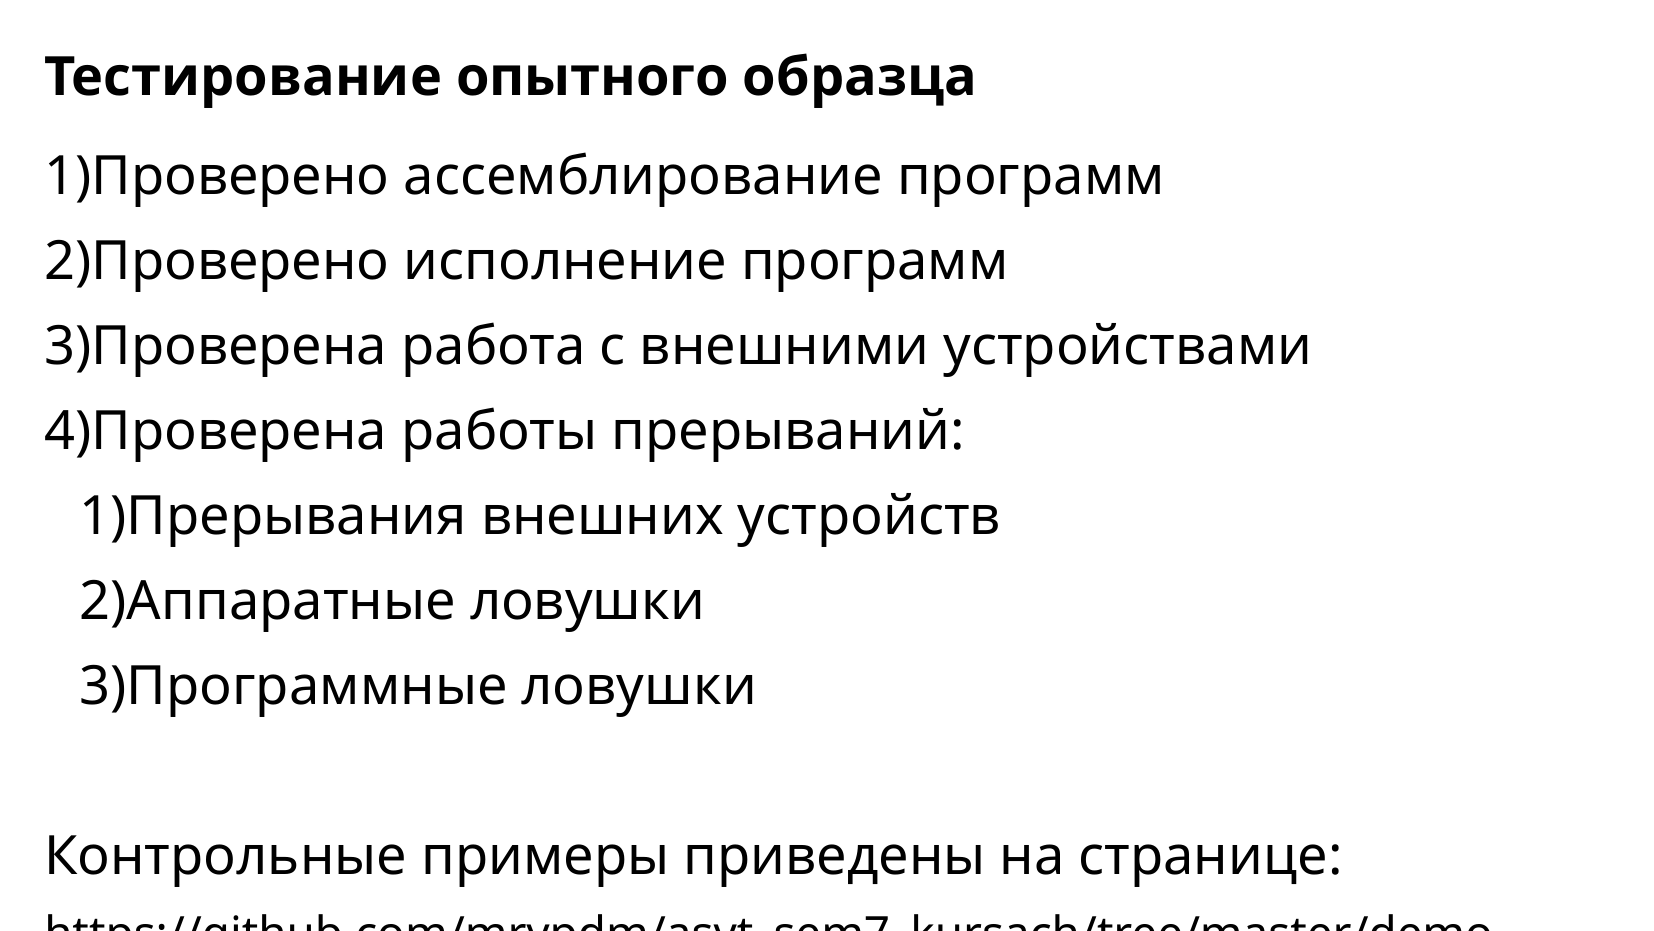

Тестирование опытного образца
Проверено ассемблирование программ
Проверено исполнение программ
Проверена работа с внешними устройствами
Проверена работы прерываний:
Прерывания внешних устройств
Аппаратные ловушки
Программные ловушки
Контрольные примеры приведены на странице: https://github.com/mrypdm/asvt_sem7_kursach/tree/master/demo